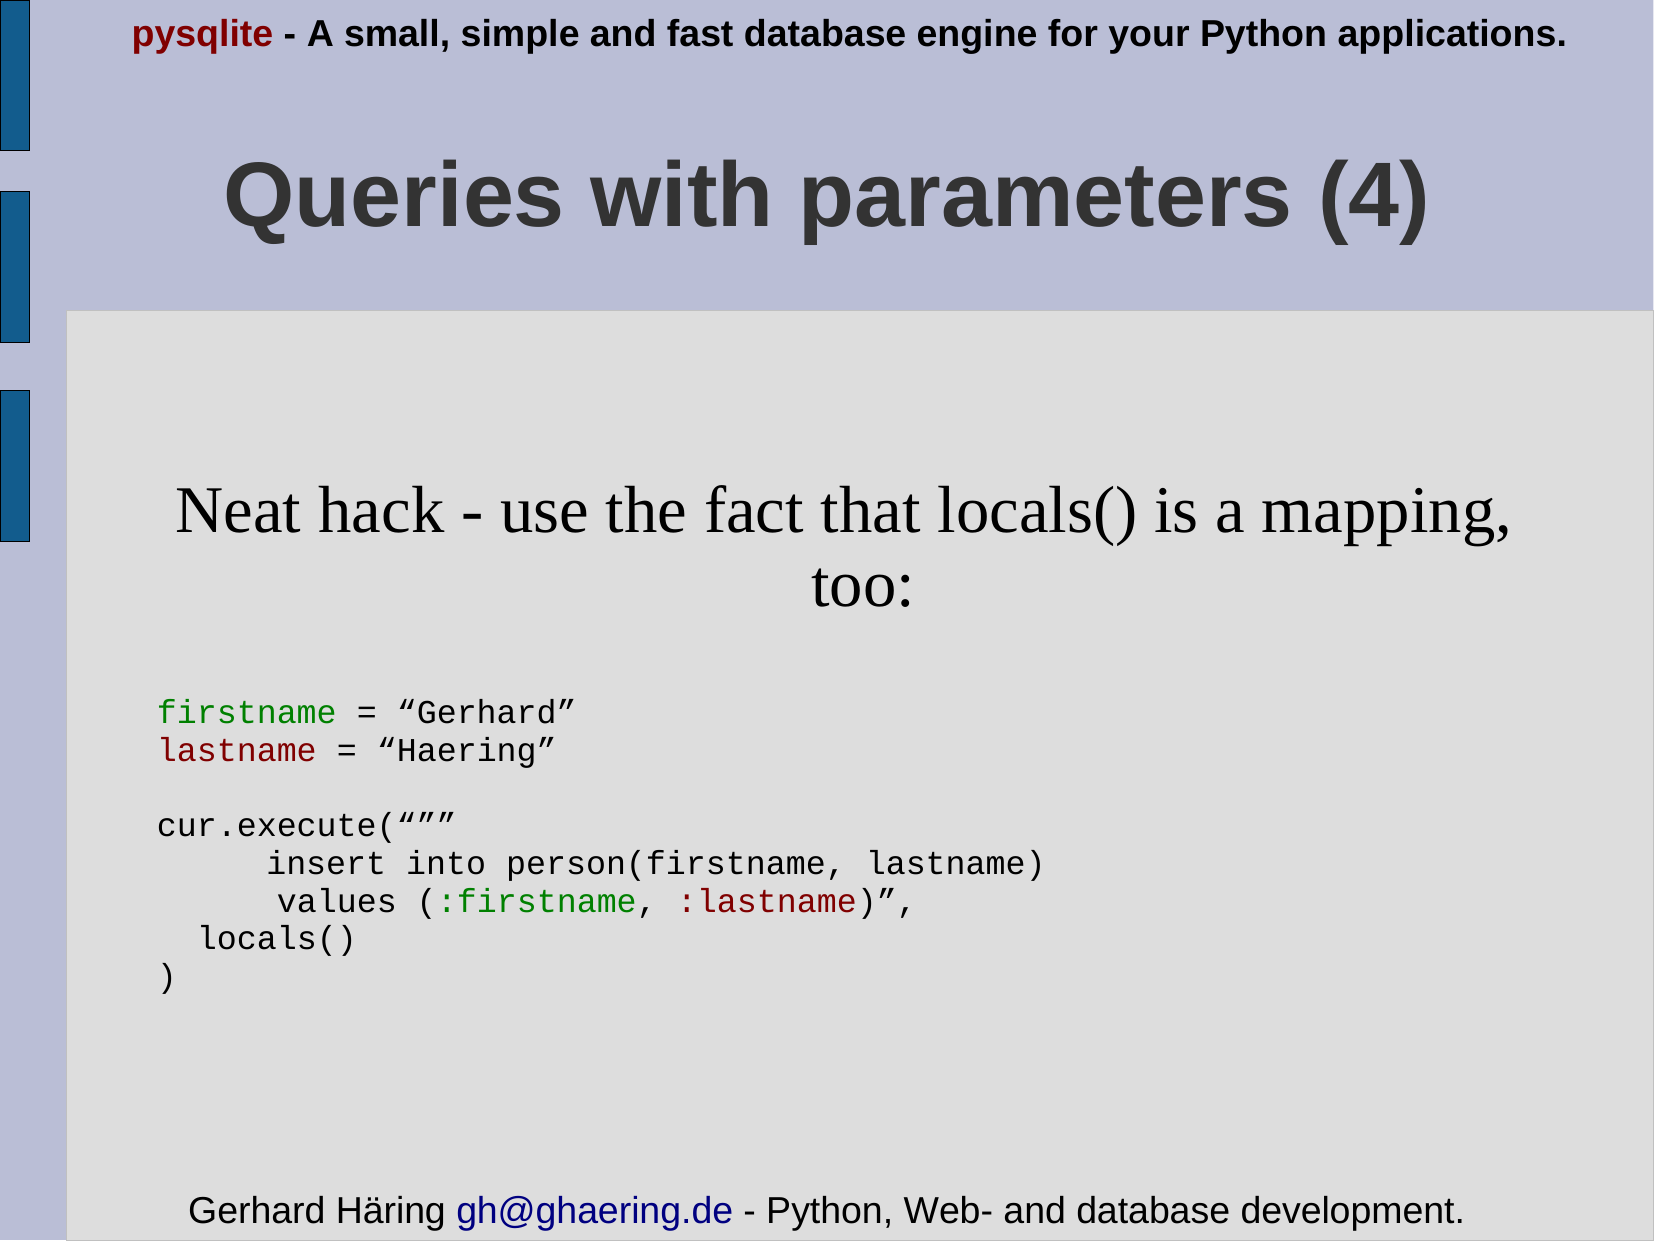

# Queries with parameters (4)
Neat hack - use the fact that locals() is a mapping, too:
firstname = “Gerhard”
lastname = “Haering”
cur.execute(“””
	insert into person(firstname, lastname)
 values (:firstname, :lastname)”,
 locals()
)